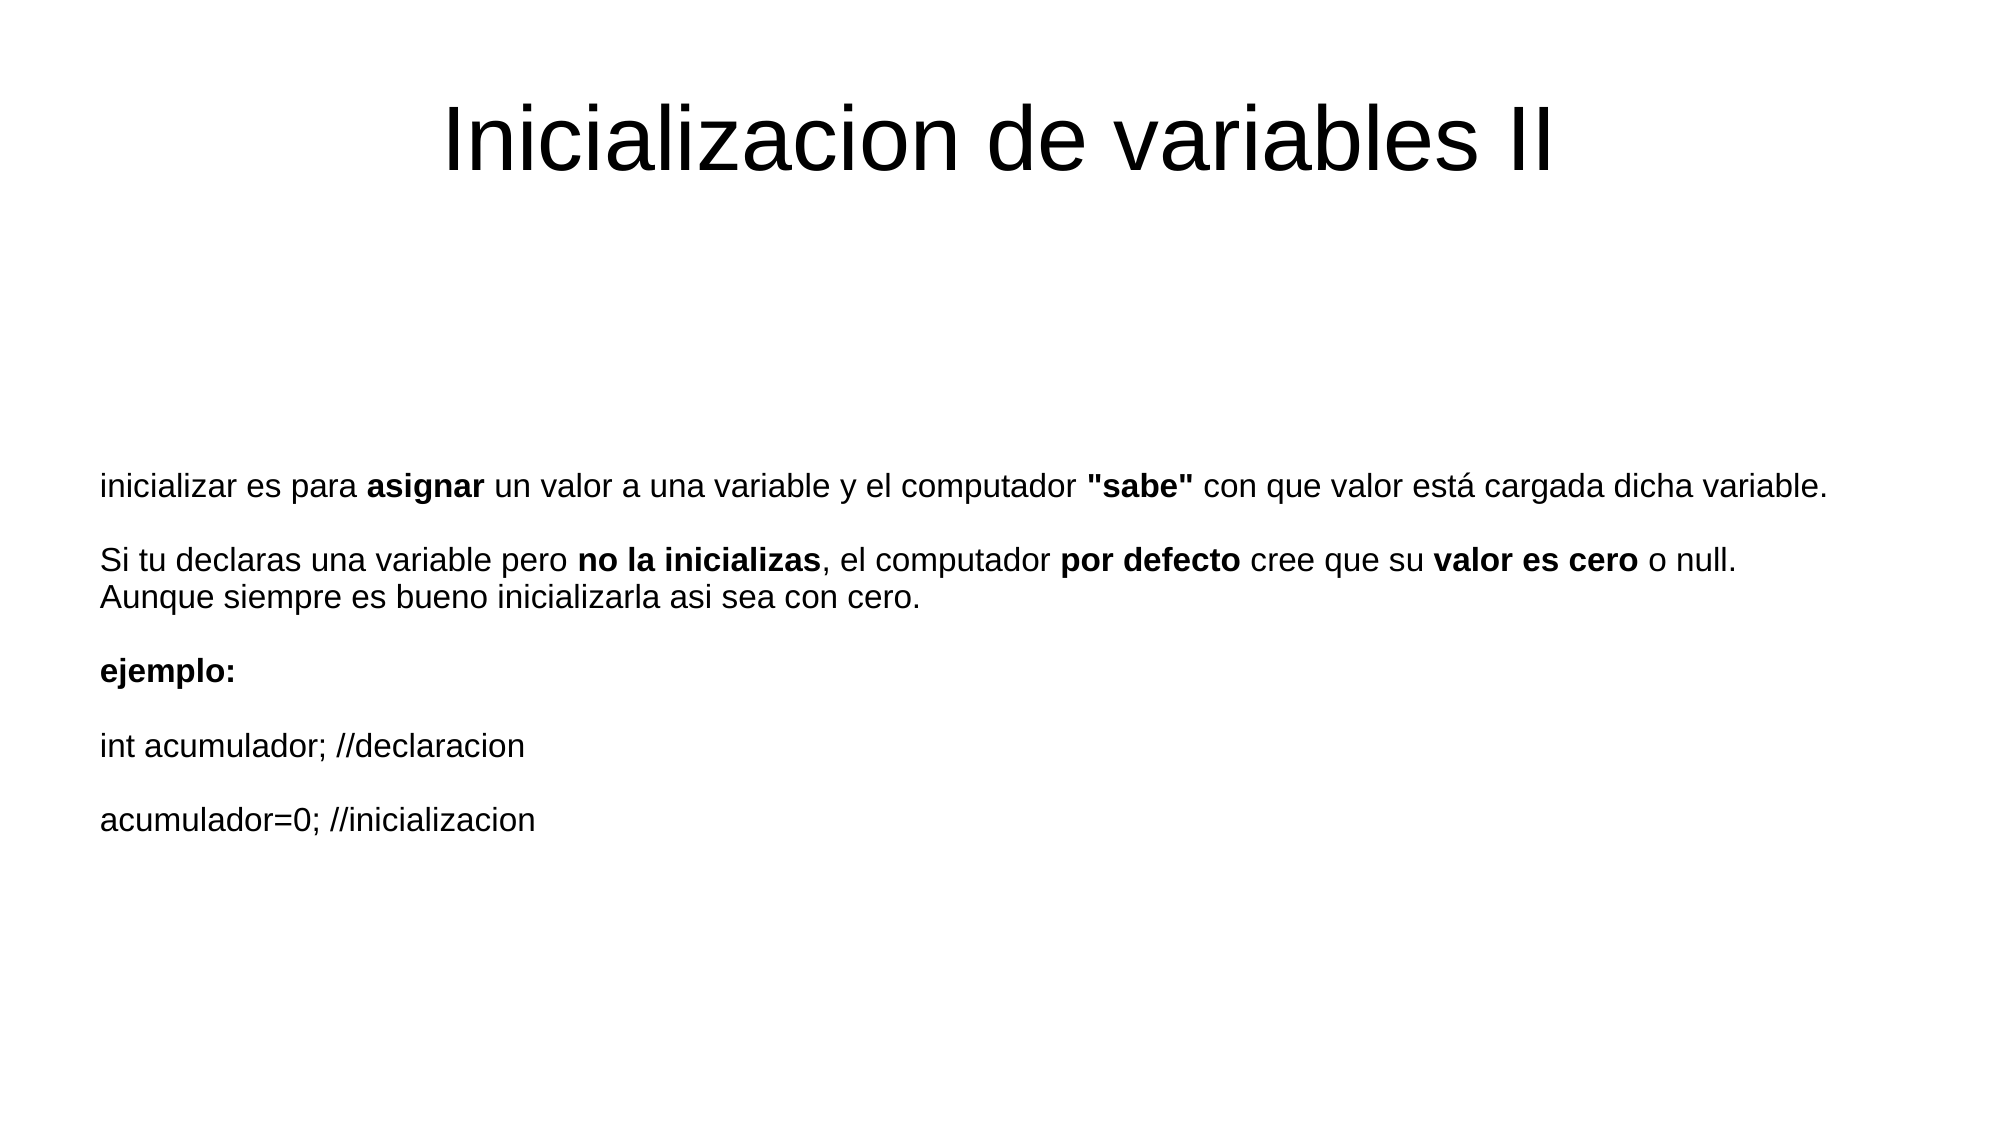

# Inicializacion de variables II
inicializar es para asignar un valor a una variable y el computador "sabe" con que valor está cargada dicha variable.
Si tu declaras una variable pero no la inicializas, el computador por defecto cree que su valor es cero o null.
Aunque siempre es bueno inicializarla asi sea con cero.
ejemplo:
int acumulador; //declaracion
acumulador=0; //inicializacion